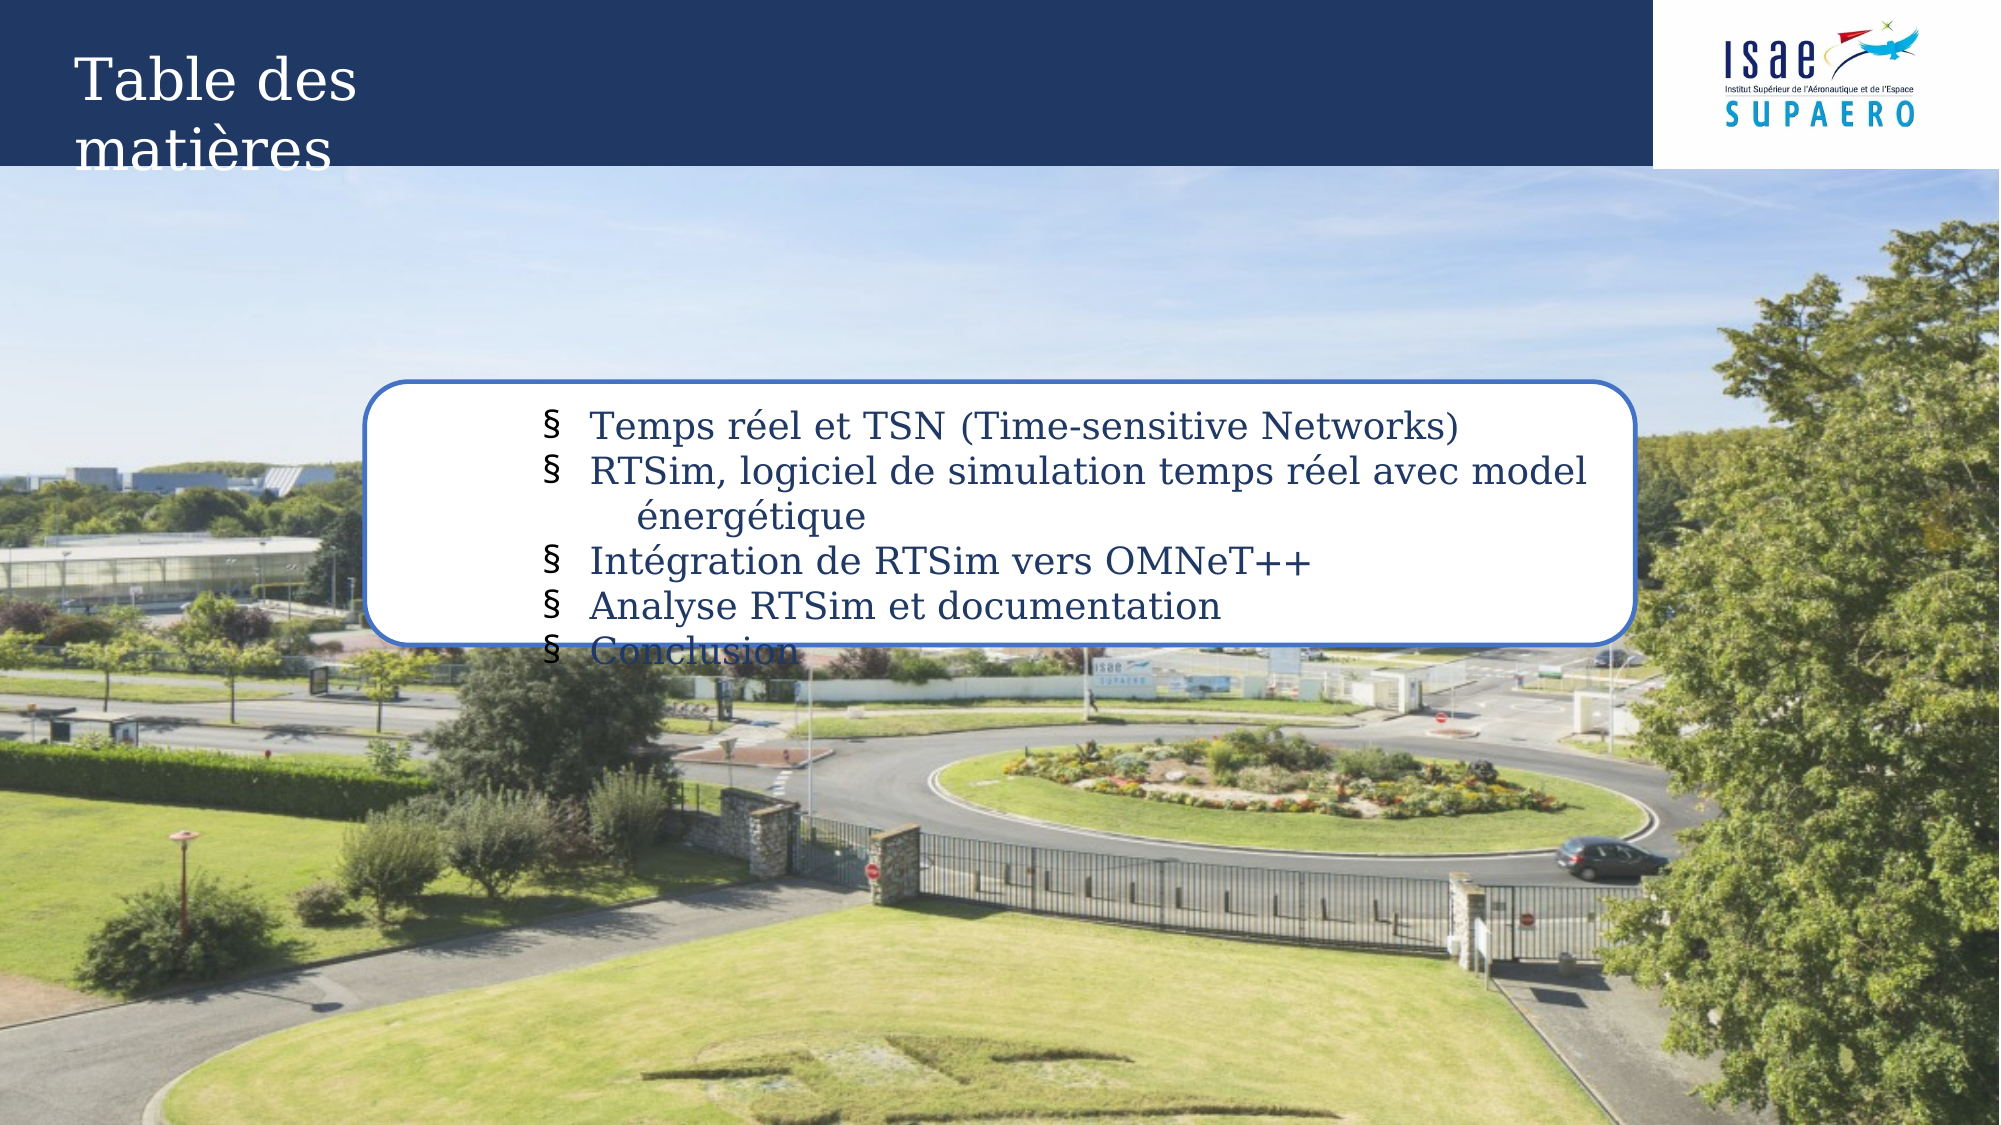

Table des matières
Temps réel et TSN (Time-sensitive Networks)
RTSim, logiciel de simulation temps réel avec model énergétique
Intégration de RTSim vers OMNeT++
Analyse RTSim et documentation
Conclusion